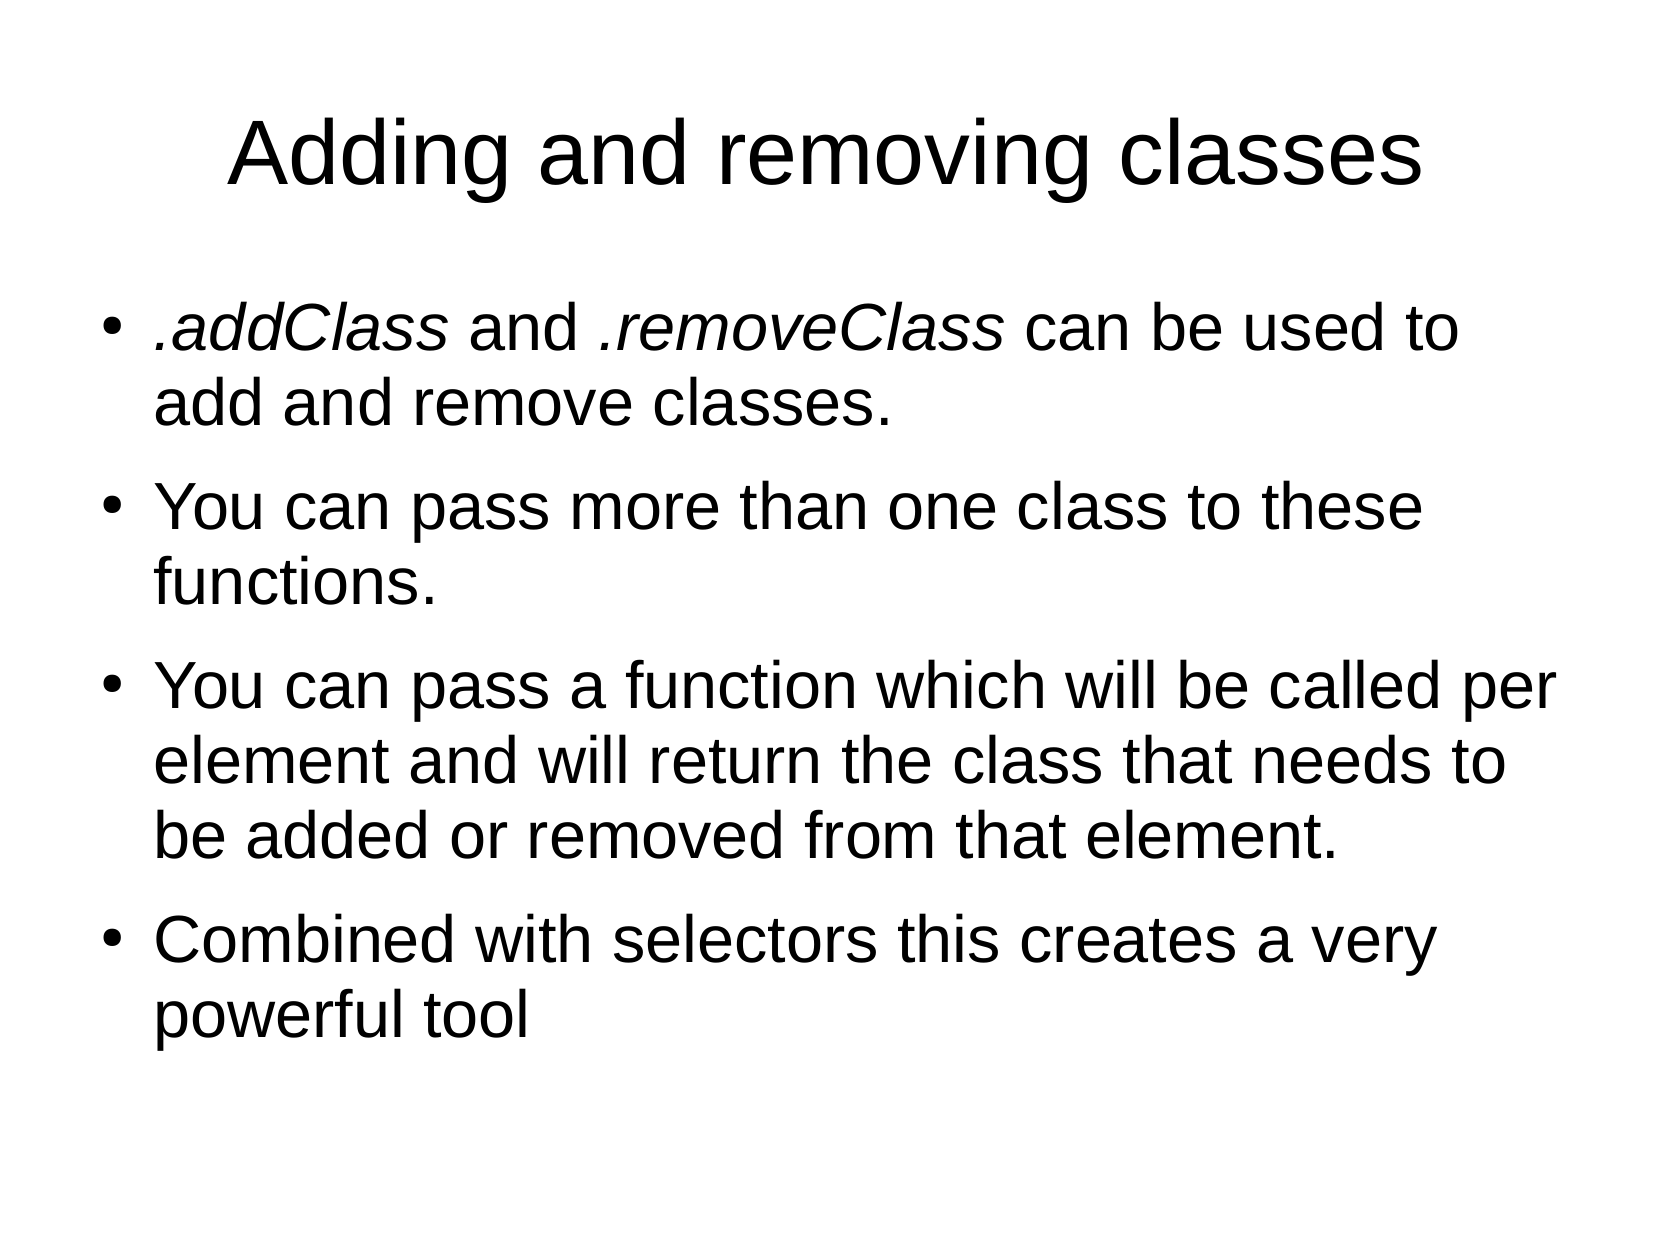

# Adding and removing classes
.addClass and .removeClass can be used to add and remove classes.
You can pass more than one class to these functions.
You can pass a function which will be called per element and will return the class that needs to be added or removed from that element.
Combined with selectors this creates a very powerful tool